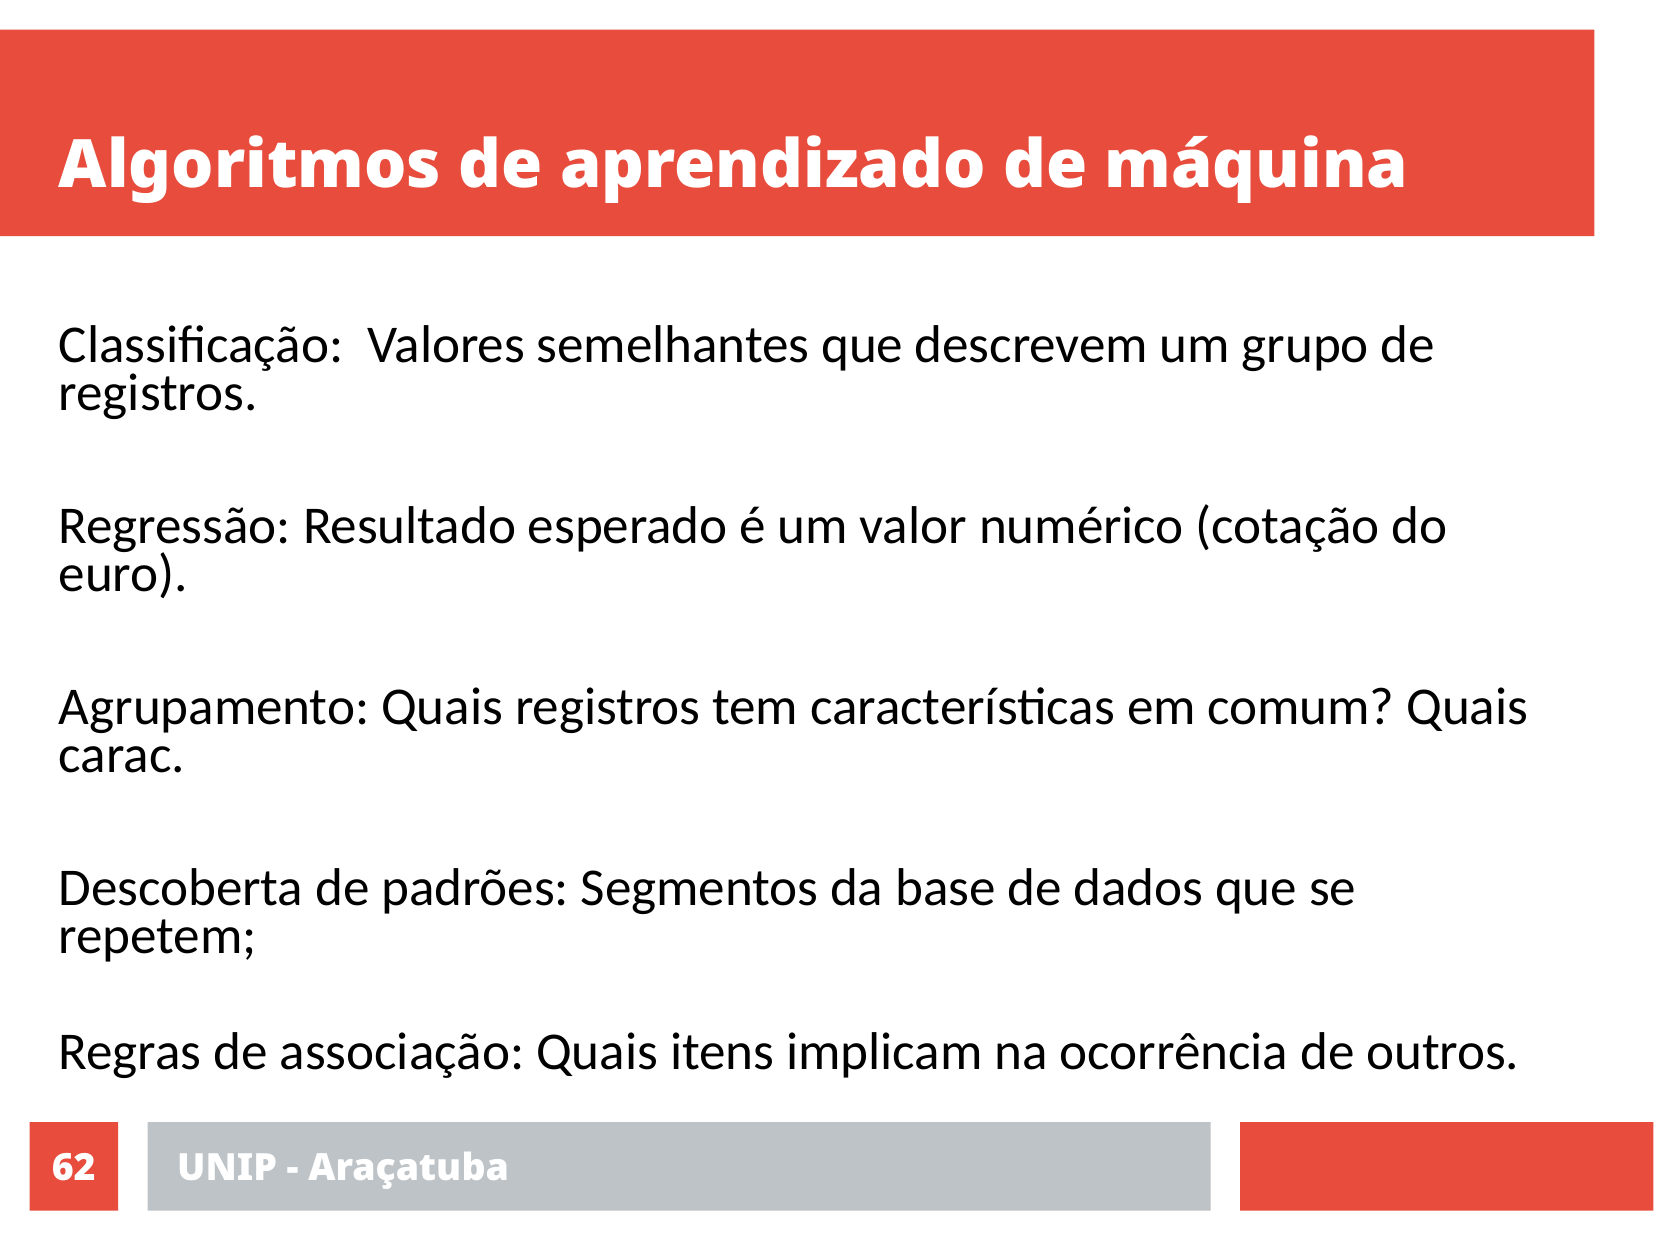

# Algoritmos de aprendizado de máquina
Classificação: Valores semelhantes que descrevem um grupo de registros.
Regressão: Resultado esperado é um valor numérico (cotação do euro).
Agrupamento: Quais registros tem características em comum? Quais carac.
Descoberta de padrões: Segmentos da base de dados que se repetem;
Regras de associação: Quais itens implicam na ocorrência de outros.
62
UNIP - Araçatuba